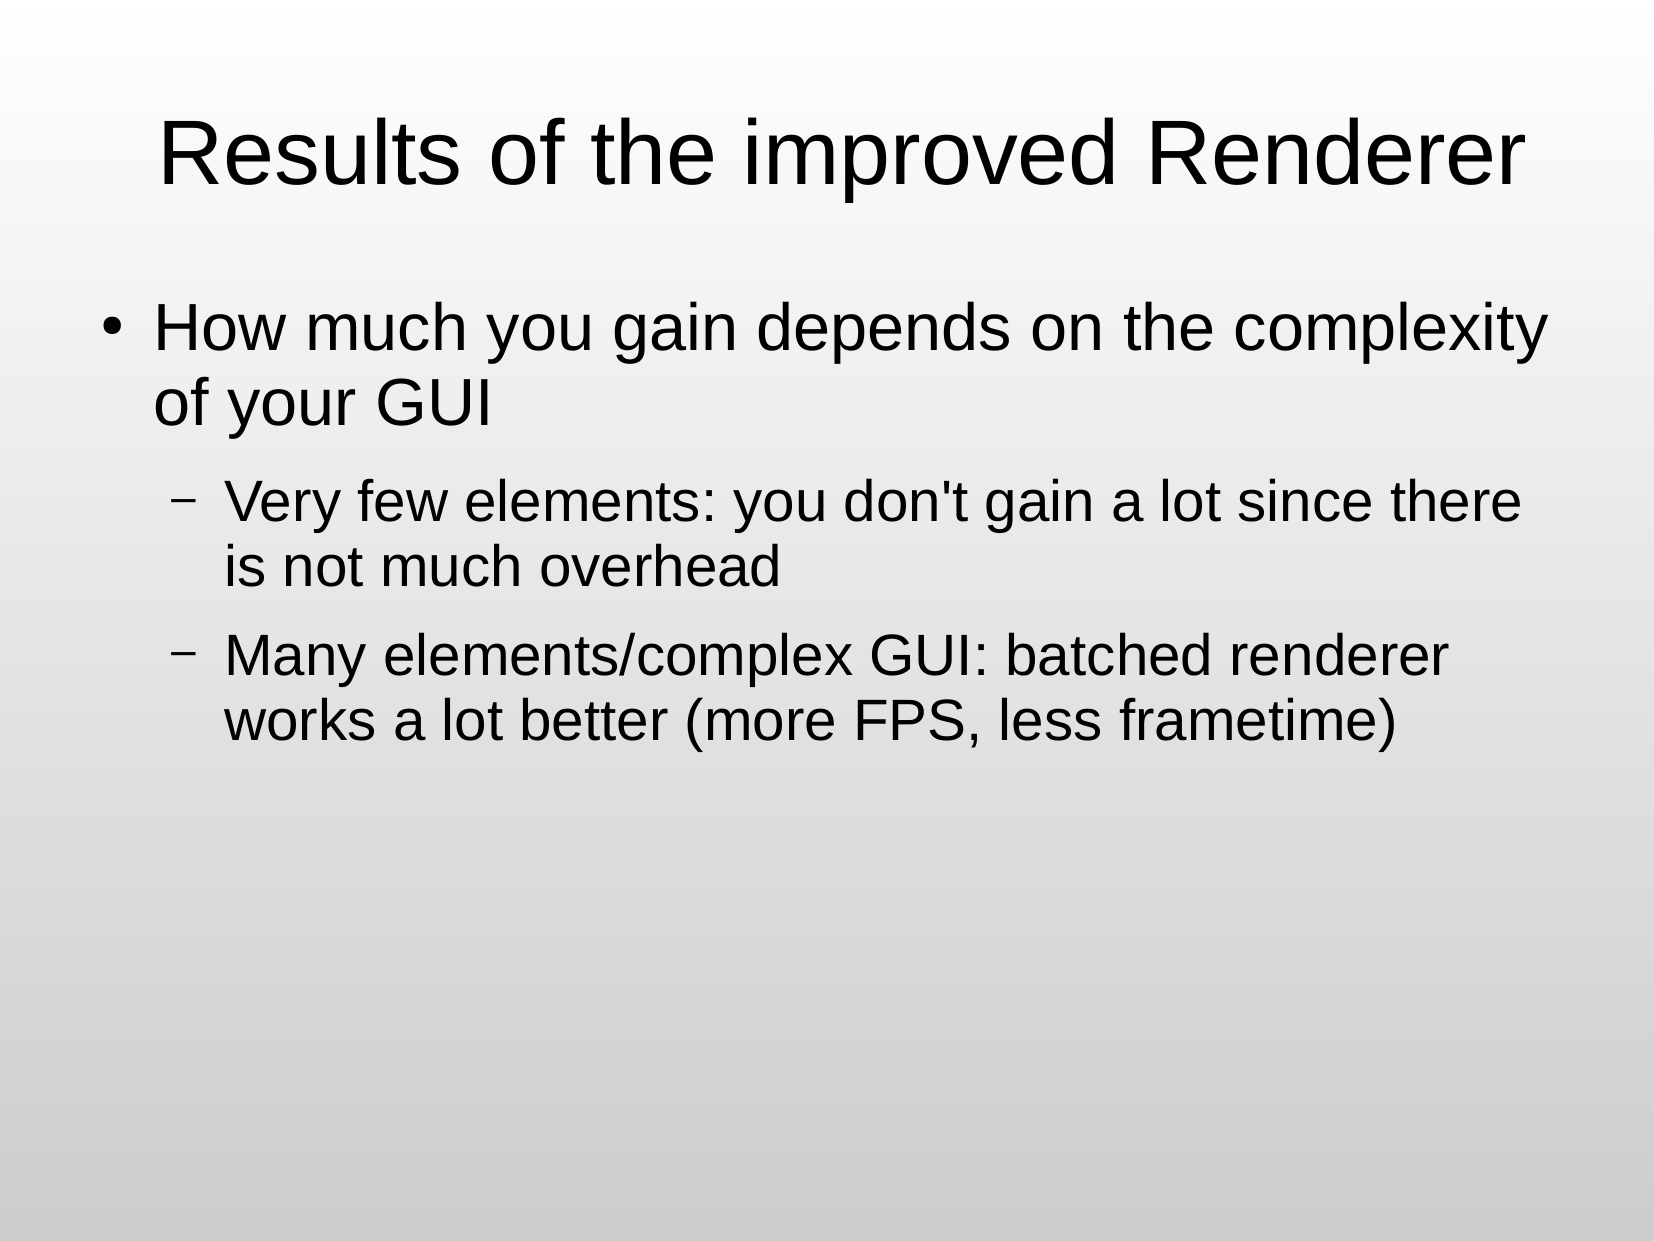

# Results of the improved Renderer
How much you gain depends on the complexity of your GUI
Very few elements: you don't gain a lot since there is not much overhead
Many elements/complex GUI: batched renderer works a lot better (more FPS, less frametime)